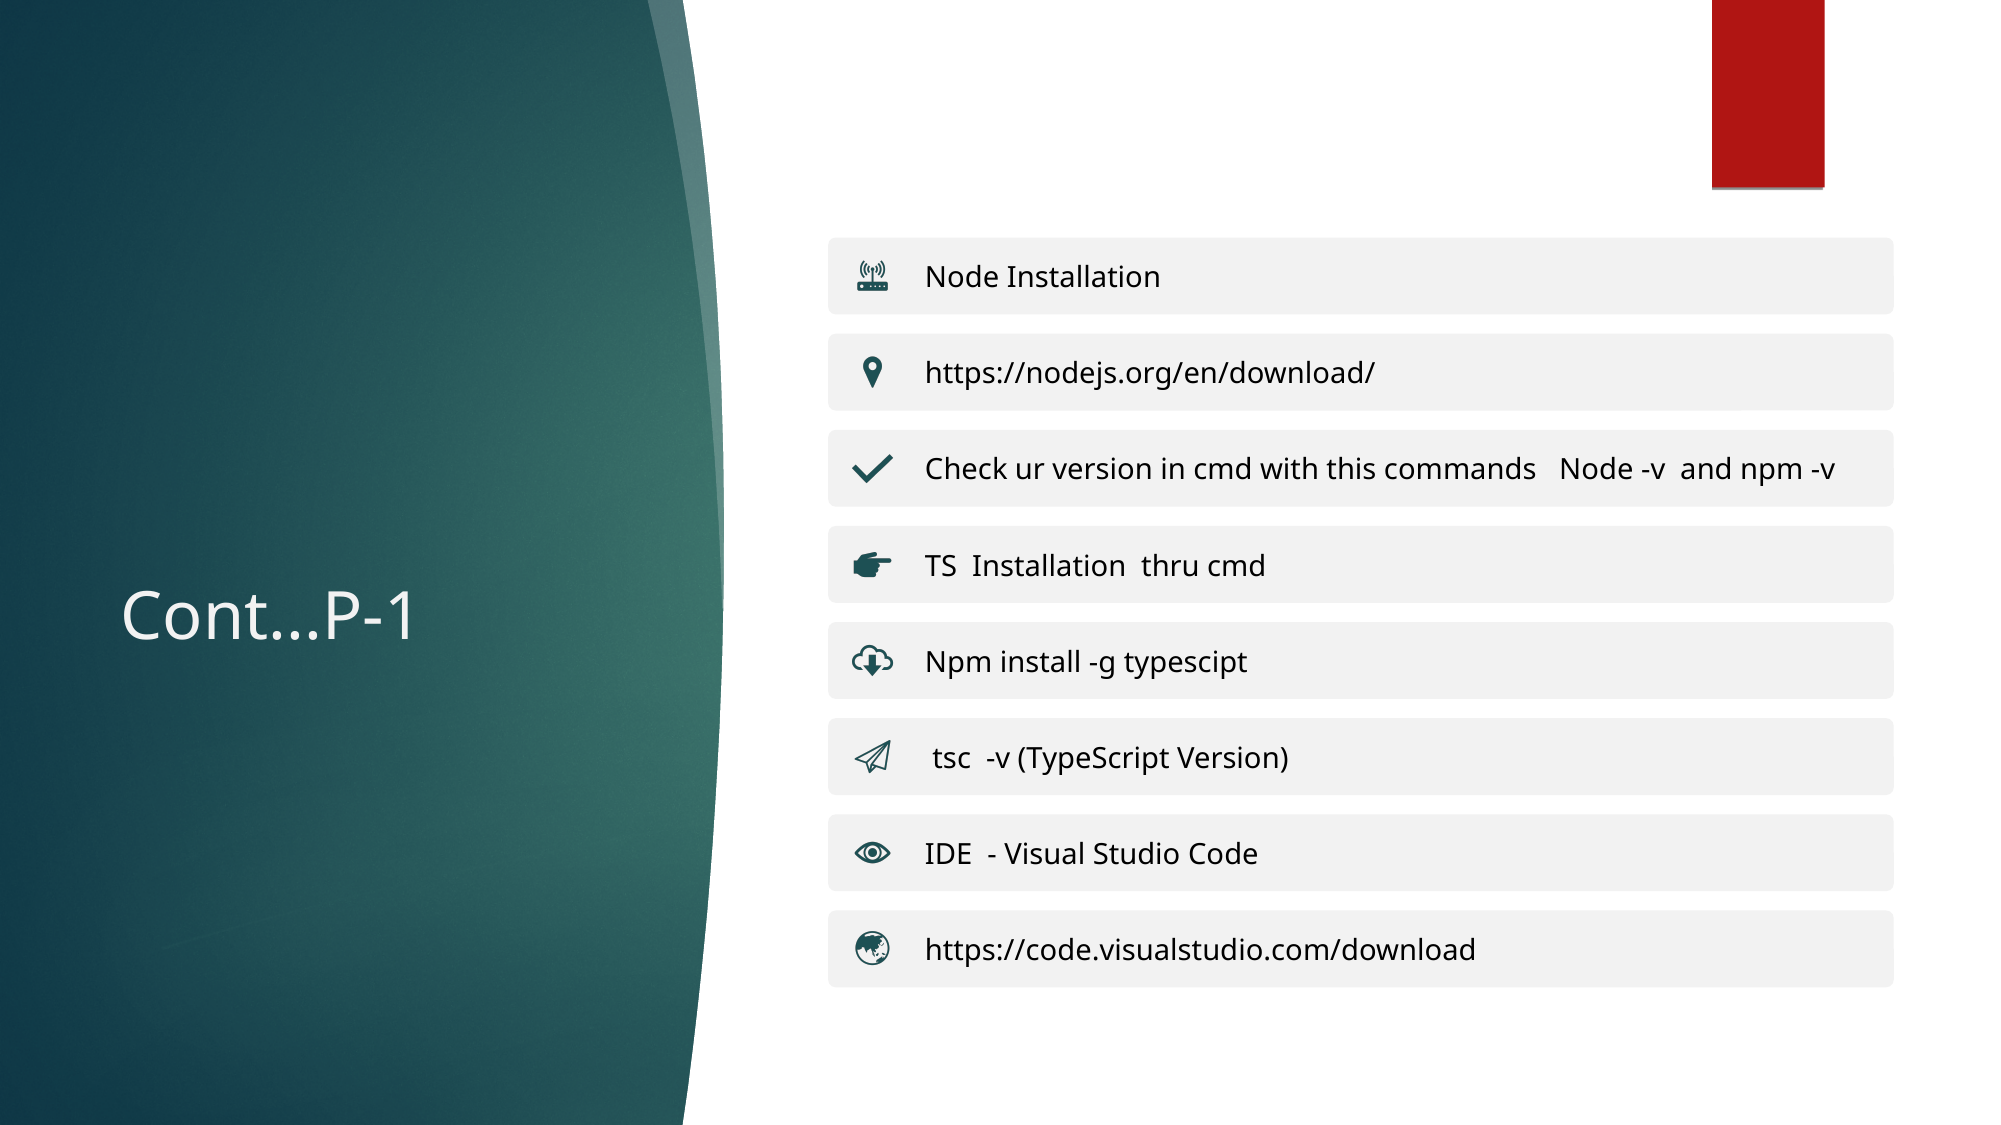

# Cont...P-1
Node Installation
https://nodejs.org/en/download/
Check ur version in cmd with this commands Node -v and npm -v
TS Installation thru cmd
Npm install -g typescipt
 tsc -v (TypeScript Version)
IDE - Visual Studio Code
https://code.visualstudio.com/download